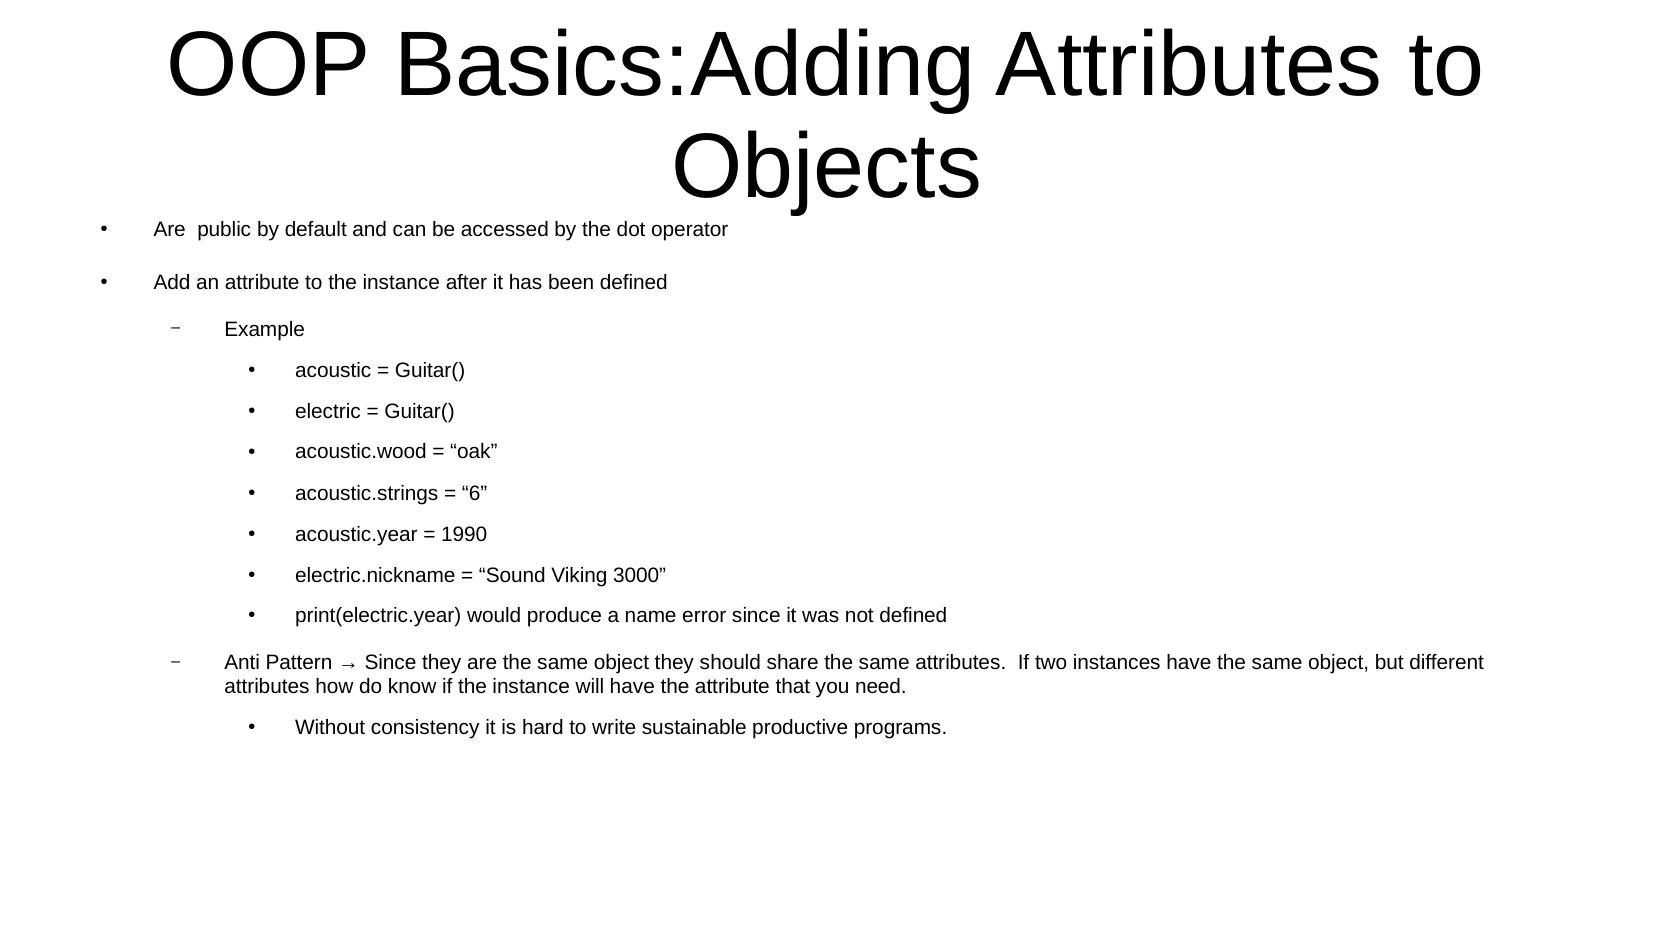

# OOP Basics:Adding Attributes to Objects
Are public by default and can be accessed by the dot operator
Add an attribute to the instance after it has been defined
Example
acoustic = Guitar()
electric = Guitar()
acoustic.wood = “oak”
acoustic.strings = “6”
acoustic.year = 1990
electric.nickname = “Sound Viking 3000”
print(electric.year) would produce a name error since it was not defined
Anti Pattern → Since they are the same object they should share the same attributes. If two instances have the same object, but different attributes how do know if the instance will have the attribute that you need.
Without consistency it is hard to write sustainable productive programs.